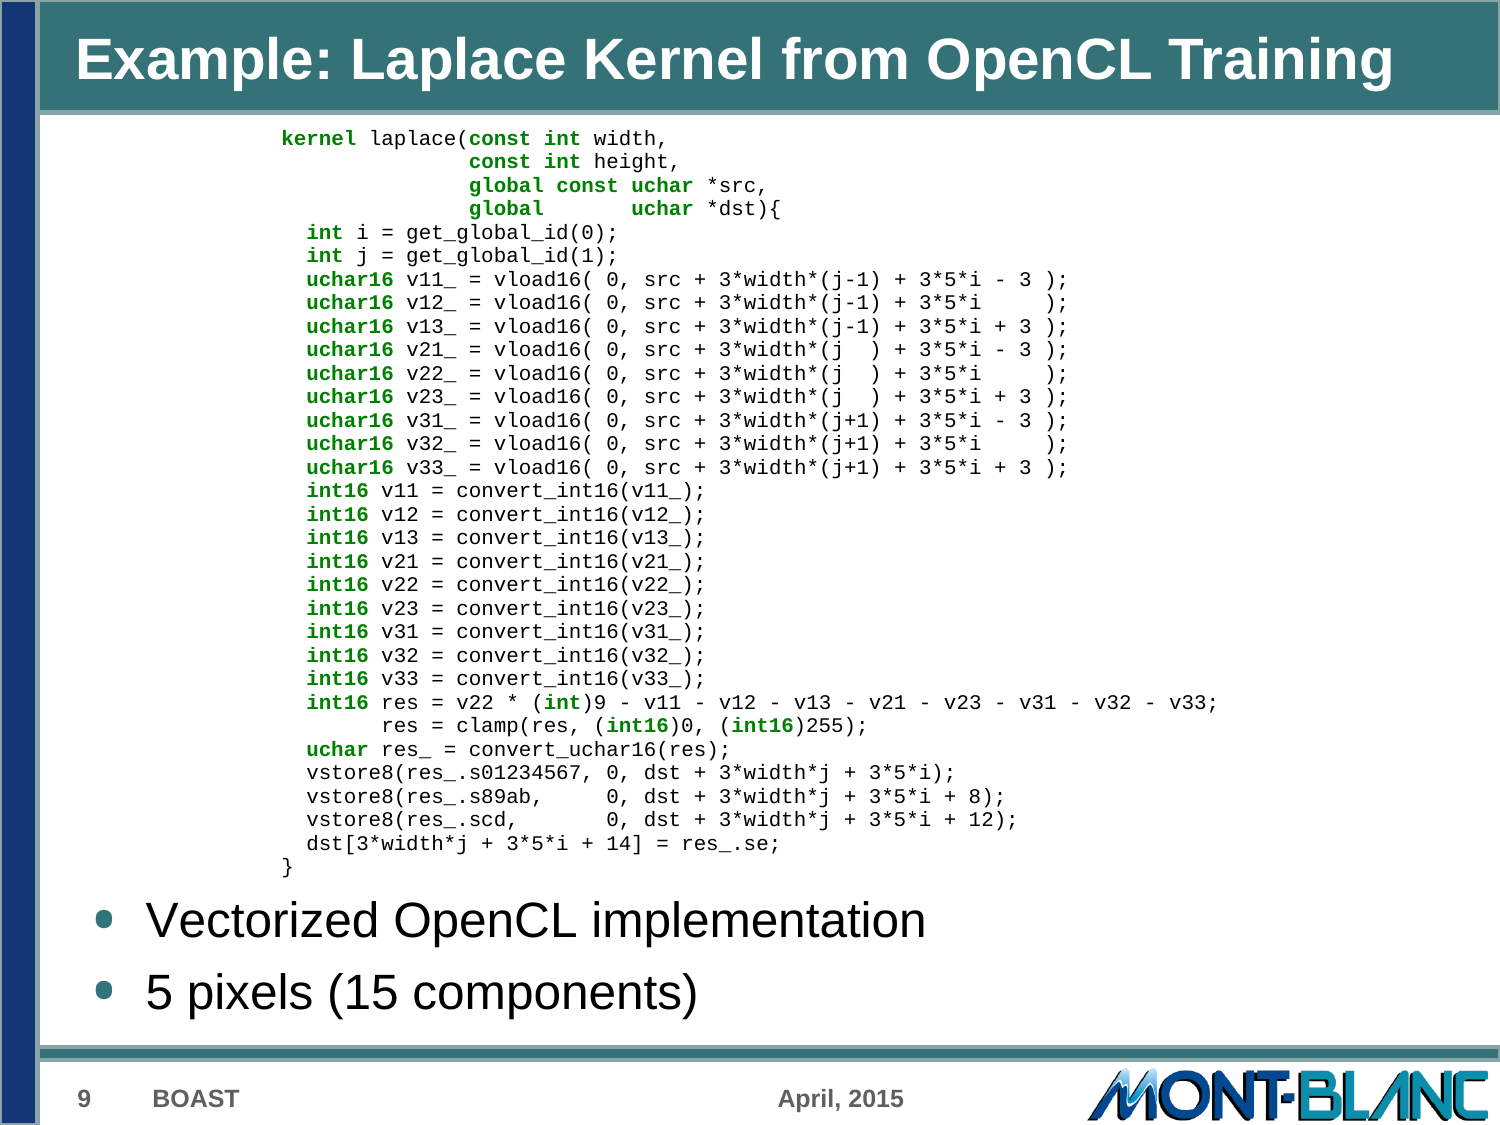

# Example: Laplace Kernel from OpenCL Training
kernel laplace(const int width,
 const int height,
 global const uchar *src,
 global uchar *dst){
 int i = get_global_id(0);
 int j = get_global_id(1);
 uchar16 v11_ = vload16( 0, src + 3*width*(j-1) + 3*5*i - 3 );
 uchar16 v12_ = vload16( 0, src + 3*width*(j-1) + 3*5*i );
 uchar16 v13_ = vload16( 0, src + 3*width*(j-1) + 3*5*i + 3 );
 uchar16 v21_ = vload16( 0, src + 3*width*(j ) + 3*5*i - 3 );
 uchar16 v22_ = vload16( 0, src + 3*width*(j ) + 3*5*i );
 uchar16 v23_ = vload16( 0, src + 3*width*(j ) + 3*5*i + 3 );
 uchar16 v31_ = vload16( 0, src + 3*width*(j+1) + 3*5*i - 3 );
 uchar16 v32_ = vload16( 0, src + 3*width*(j+1) + 3*5*i );
 uchar16 v33_ = vload16( 0, src + 3*width*(j+1) + 3*5*i + 3 );
 int16 v11 = convert_int16(v11_);
 int16 v12 = convert_int16(v12_);
 int16 v13 = convert_int16(v13_);
 int16 v21 = convert_int16(v21_);
 int16 v22 = convert_int16(v22_);
 int16 v23 = convert_int16(v23_);
 int16 v31 = convert_int16(v31_);
 int16 v32 = convert_int16(v32_);
 int16 v33 = convert_int16(v33_);
 int16 res = v22 * (int)9 - v11 - v12 - v13 - v21 - v23 - v31 - v32 - v33;
 res = clamp(res, (int16)0, (int16)255);
 uchar res_ = convert_uchar16(res);
 vstore8(res_.s01234567, 0, dst + 3*width*j + 3*5*i);
 vstore8(res_.s89ab, 0, dst + 3*width*j + 3*5*i + 8);
 vstore8(res_.scd, 0, dst + 3*width*j + 3*5*i + 12);
 dst[3*width*j + 3*5*i + 14] = res_.se;
}
Vectorized OpenCL implementation
5 pixels (15 components)
9
BOAST
April, 2015